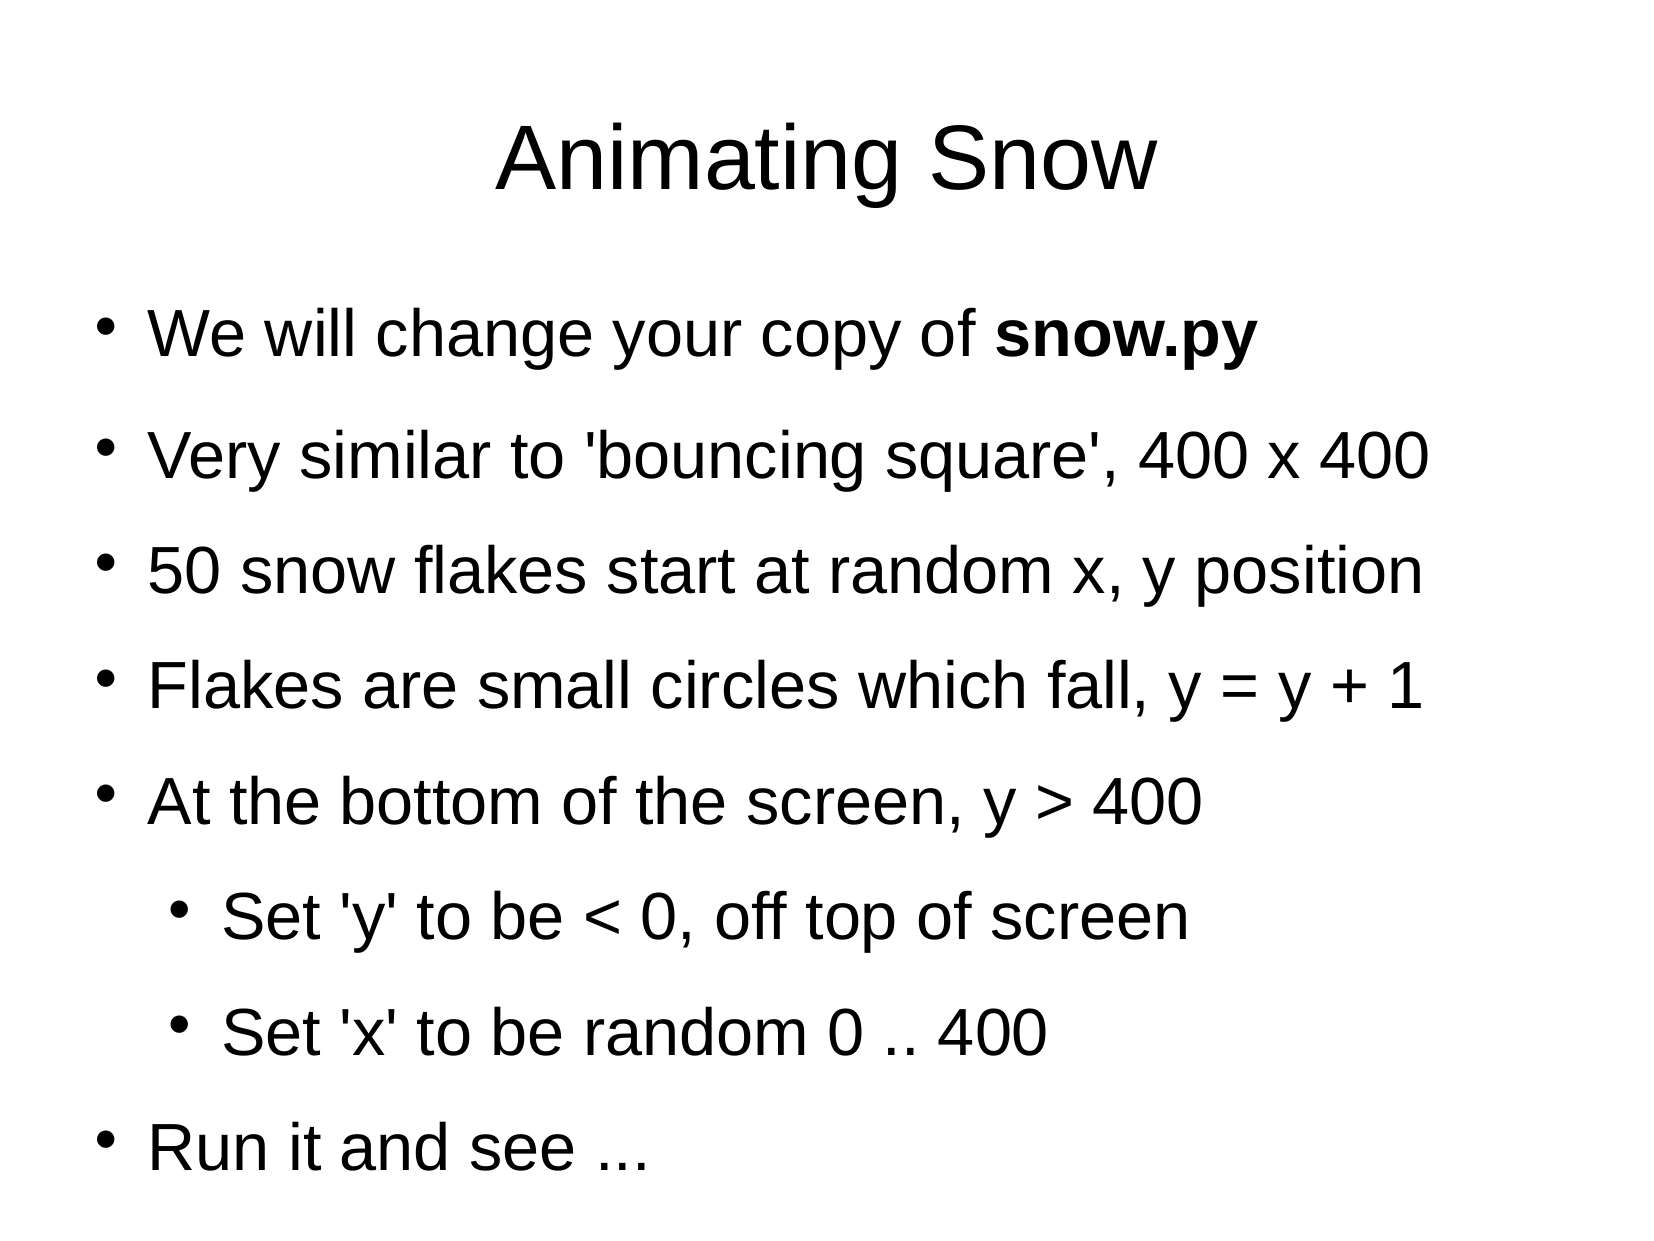

Animating Snow
We will change your copy of snow.py
Very similar to 'bouncing square', 400 x 400
50 snow flakes start at random x, y position
Flakes are small circles which fall, y = y + 1
At the bottom of the screen, y > 400
Set 'y' to be < 0, off top of screen
Set 'x' to be random 0 .. 400
Run it and see ...